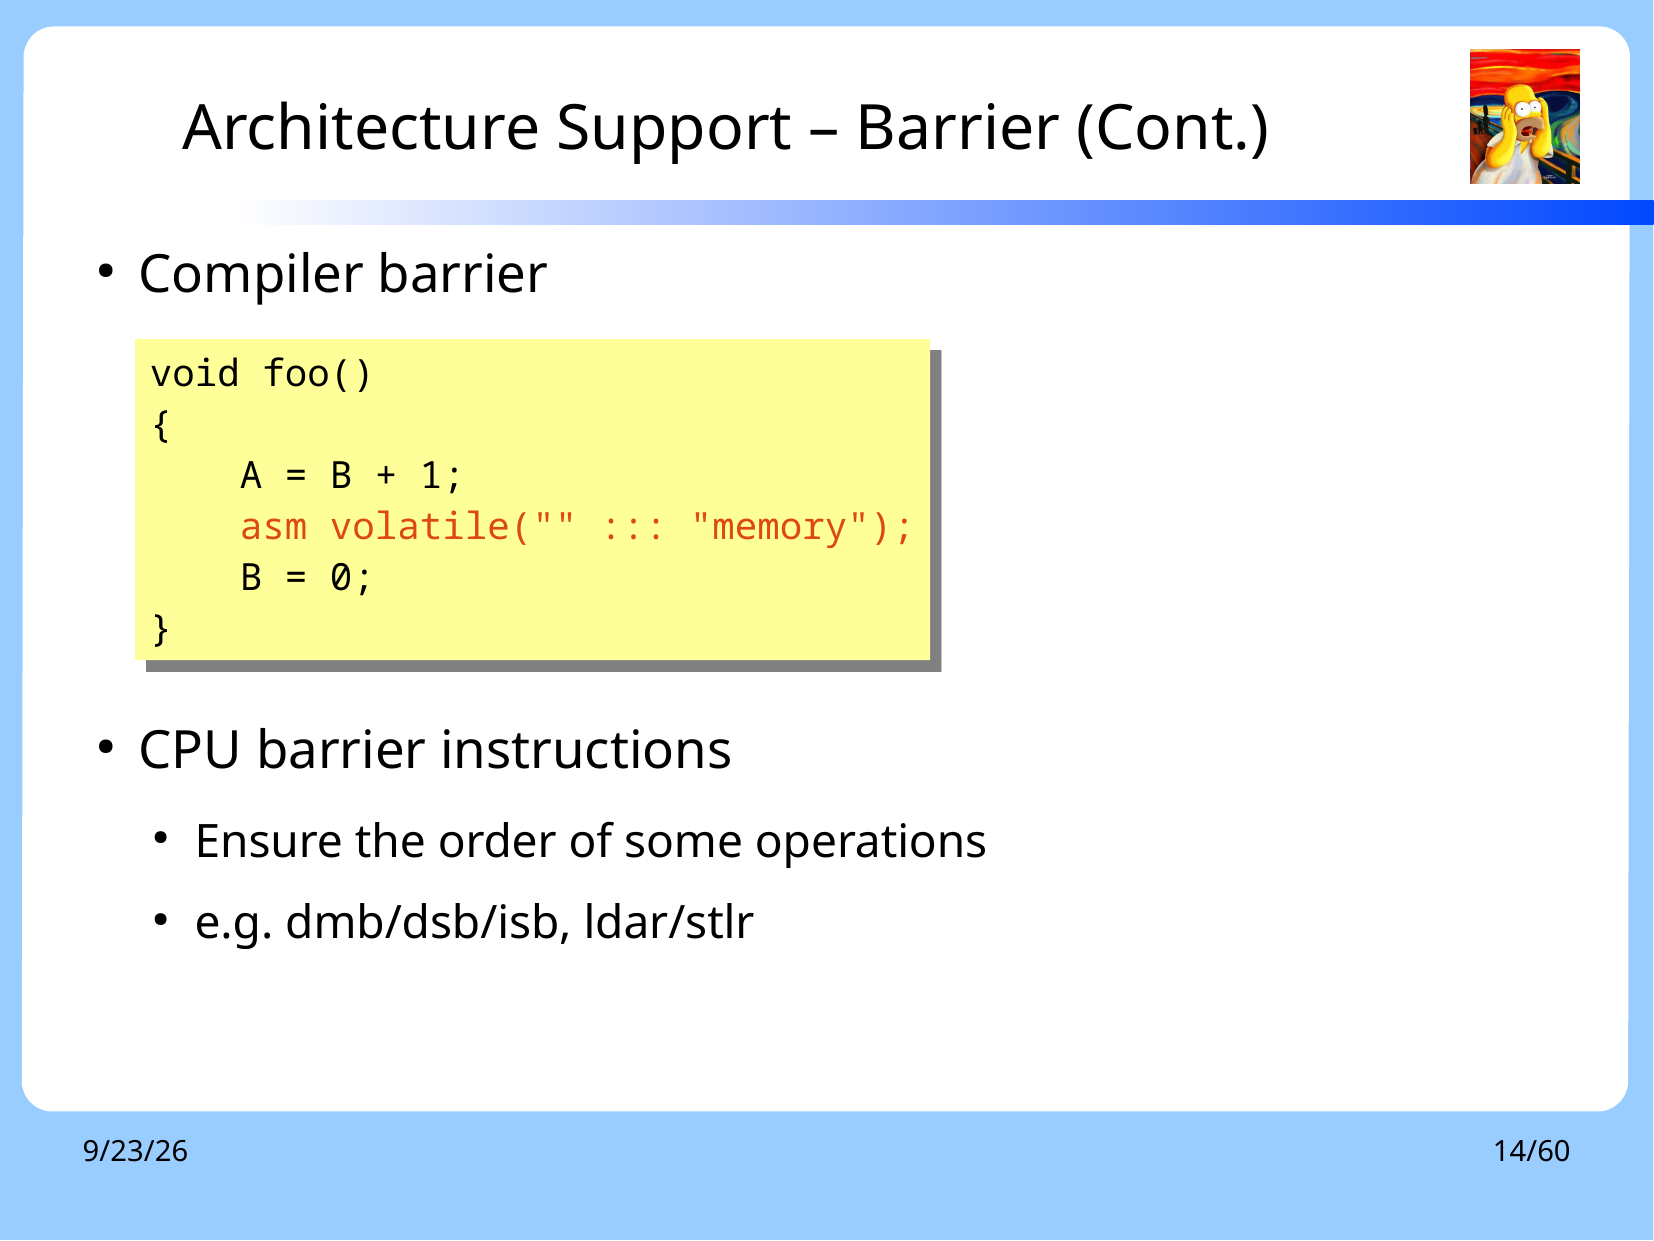

# Architecture Support – Barrier (Cont.)
Compiler barrier
CPU barrier instructions
Ensure the order of some operations
e.g. dmb/dsb/isb, ldar/stlr
void foo()
{
 A = B + 1;
 asm volatile("" ::: "memory");
 B = 0;
}
14